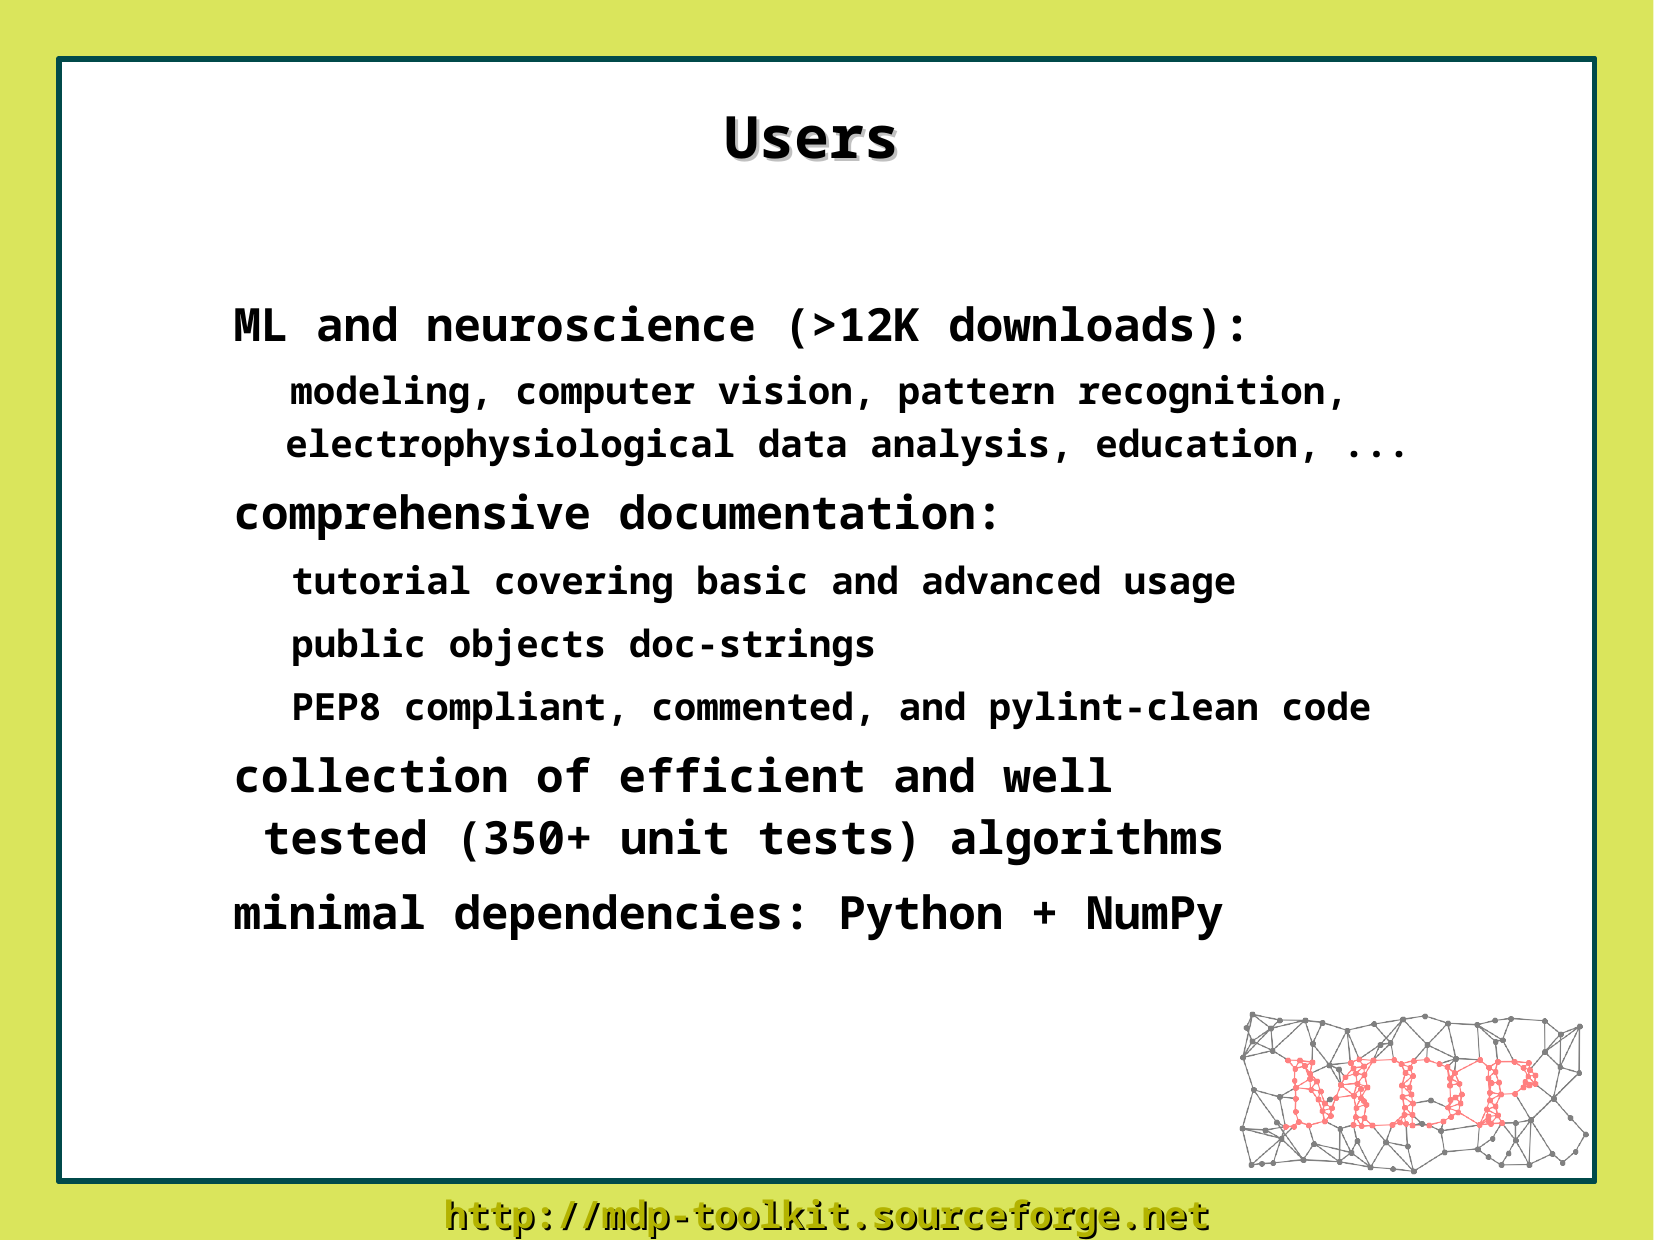

Users
ML and neuroscience (>12K downloads):
 modeling, computer vision, pattern recognition,
 electrophysiological data analysis, education, ...
comprehensive documentation:
 tutorial covering basic and advanced usage
 public objects doc-strings
 PEP8 compliant, commented, and pylint-clean code
collection of efficient and well
tested (350+ unit tests) algorithms
minimal dependencies: Python + NumPy